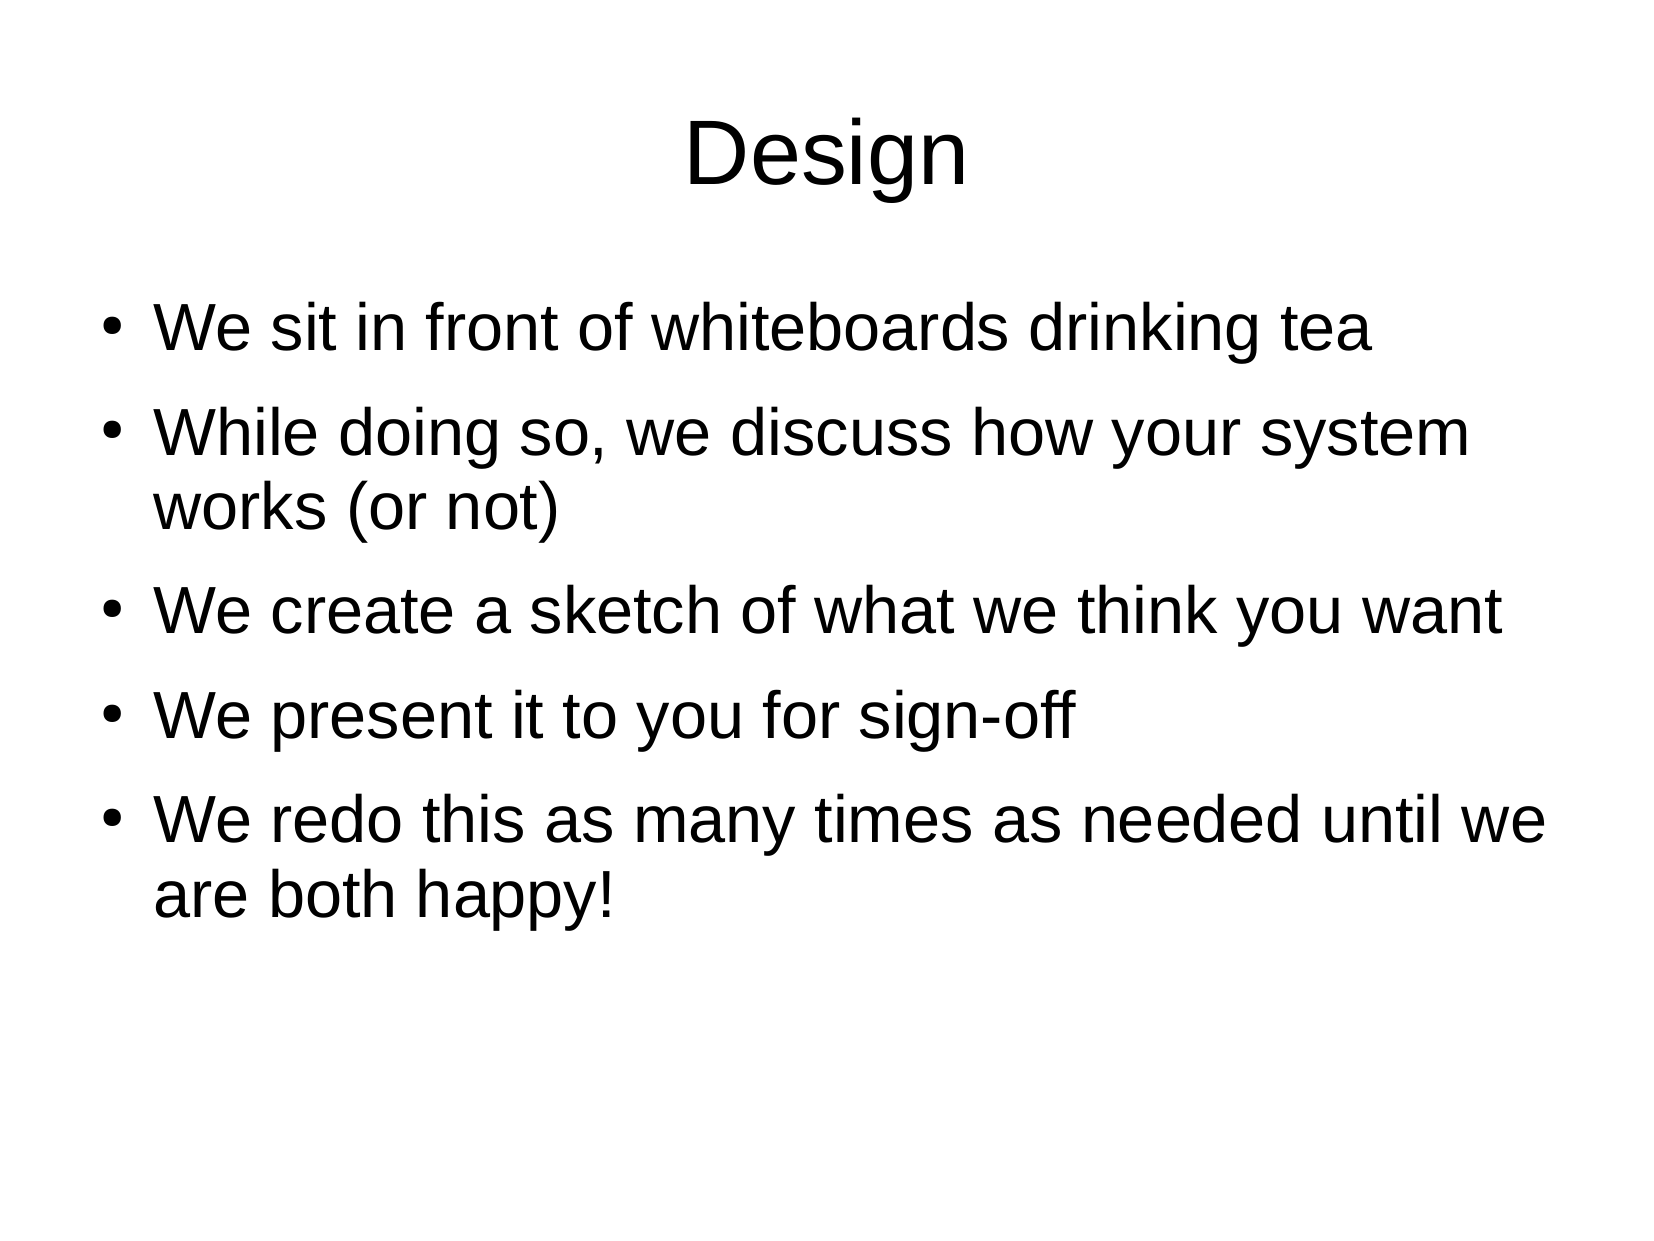

# Design
We sit in front of whiteboards drinking tea
While doing so, we discuss how your system works (or not)
We create a sketch of what we think you want
We present it to you for sign-off
We redo this as many times as needed until we are both happy!